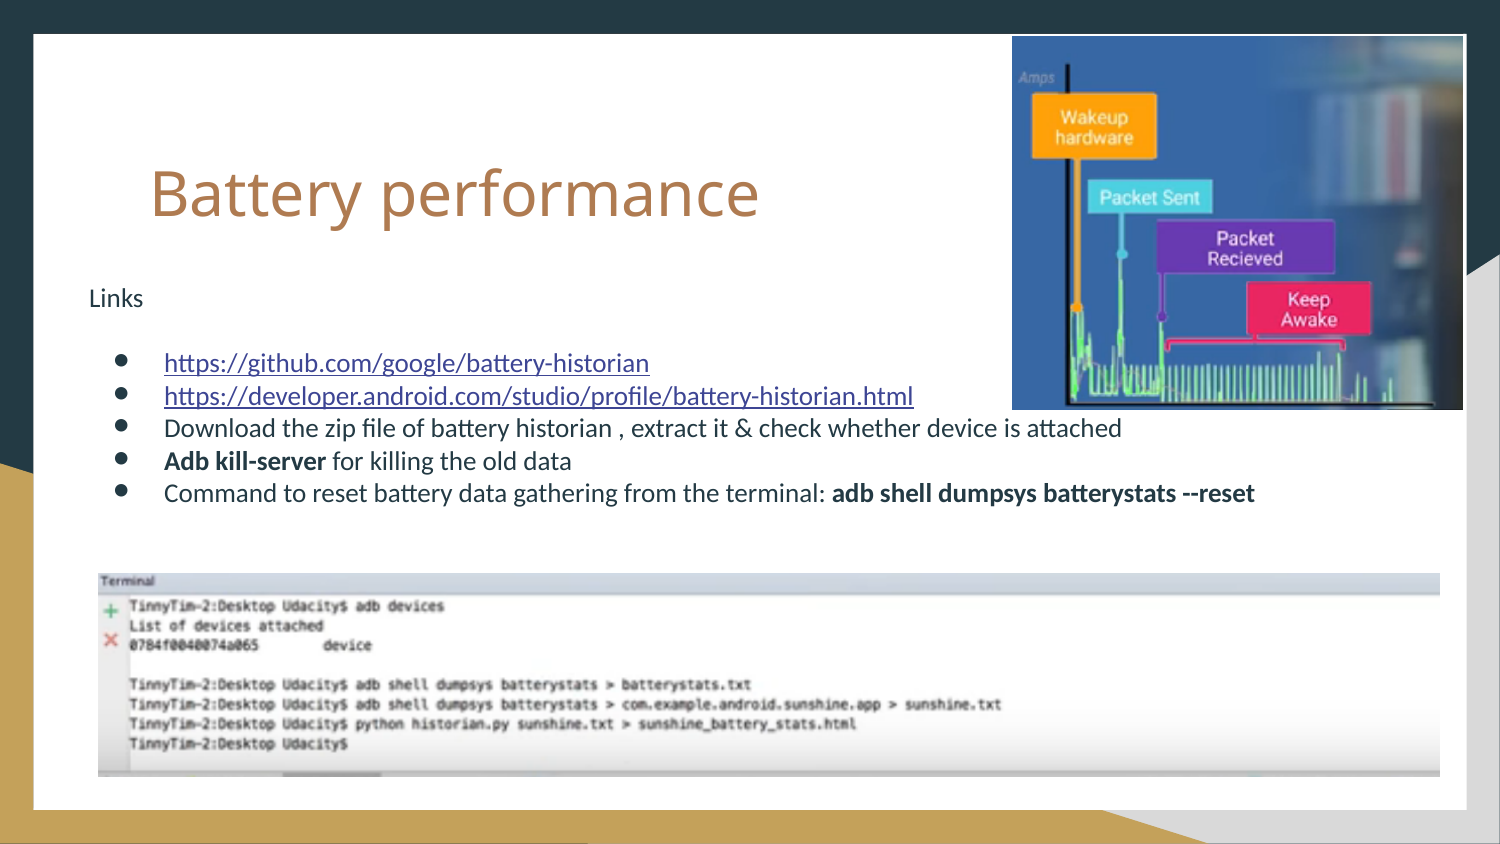

# Battery performance
Links
https://github.com/google/battery-historian
https://developer.android.com/studio/profile/battery-historian.html
Download the zip file of battery historian , extract it & check whether device is attached
Adb kill-server for killing the old data
Command to reset battery data gathering from the terminal: adb shell dumpsys batterystats --reset